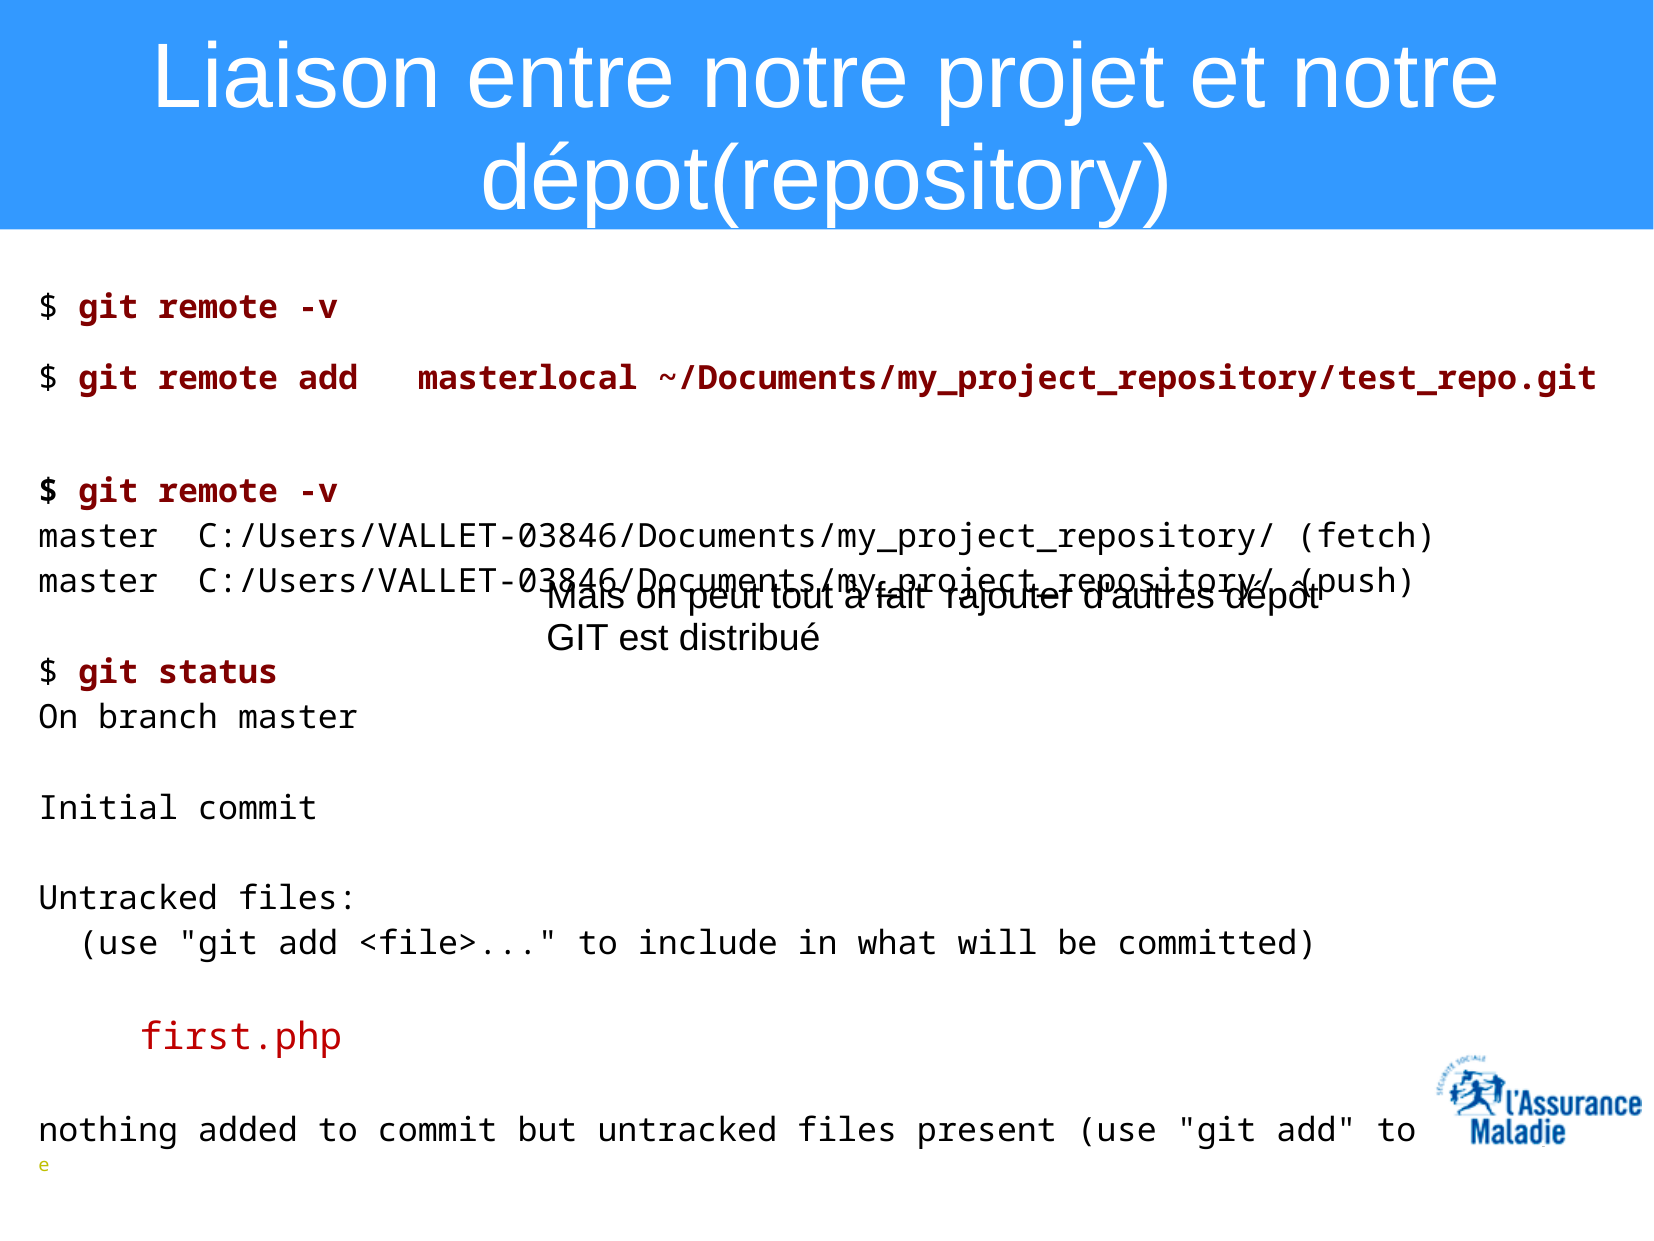

# Liaison entre notre projet et notre dépot(repository)
$ git remote -v
$ git remote add masterlocal ~/Documents/my_project_repository/test_repo.git
$ git remote -v
master C:/Users/VALLET-03846/Documents/my_project_repository/ (fetch)
master C:/Users/VALLET-03846/Documents/my_project_repository/ (push)
$ git status
On branch master
Initial commit
Untracked files:
 (use "git add <file>..." to include in what will be committed)
 first.php
nothing added to commit but untracked files present (use "git add" to track)
e
Mais on peut tout à fait rajouter d'autres dépôt GIT est distribué